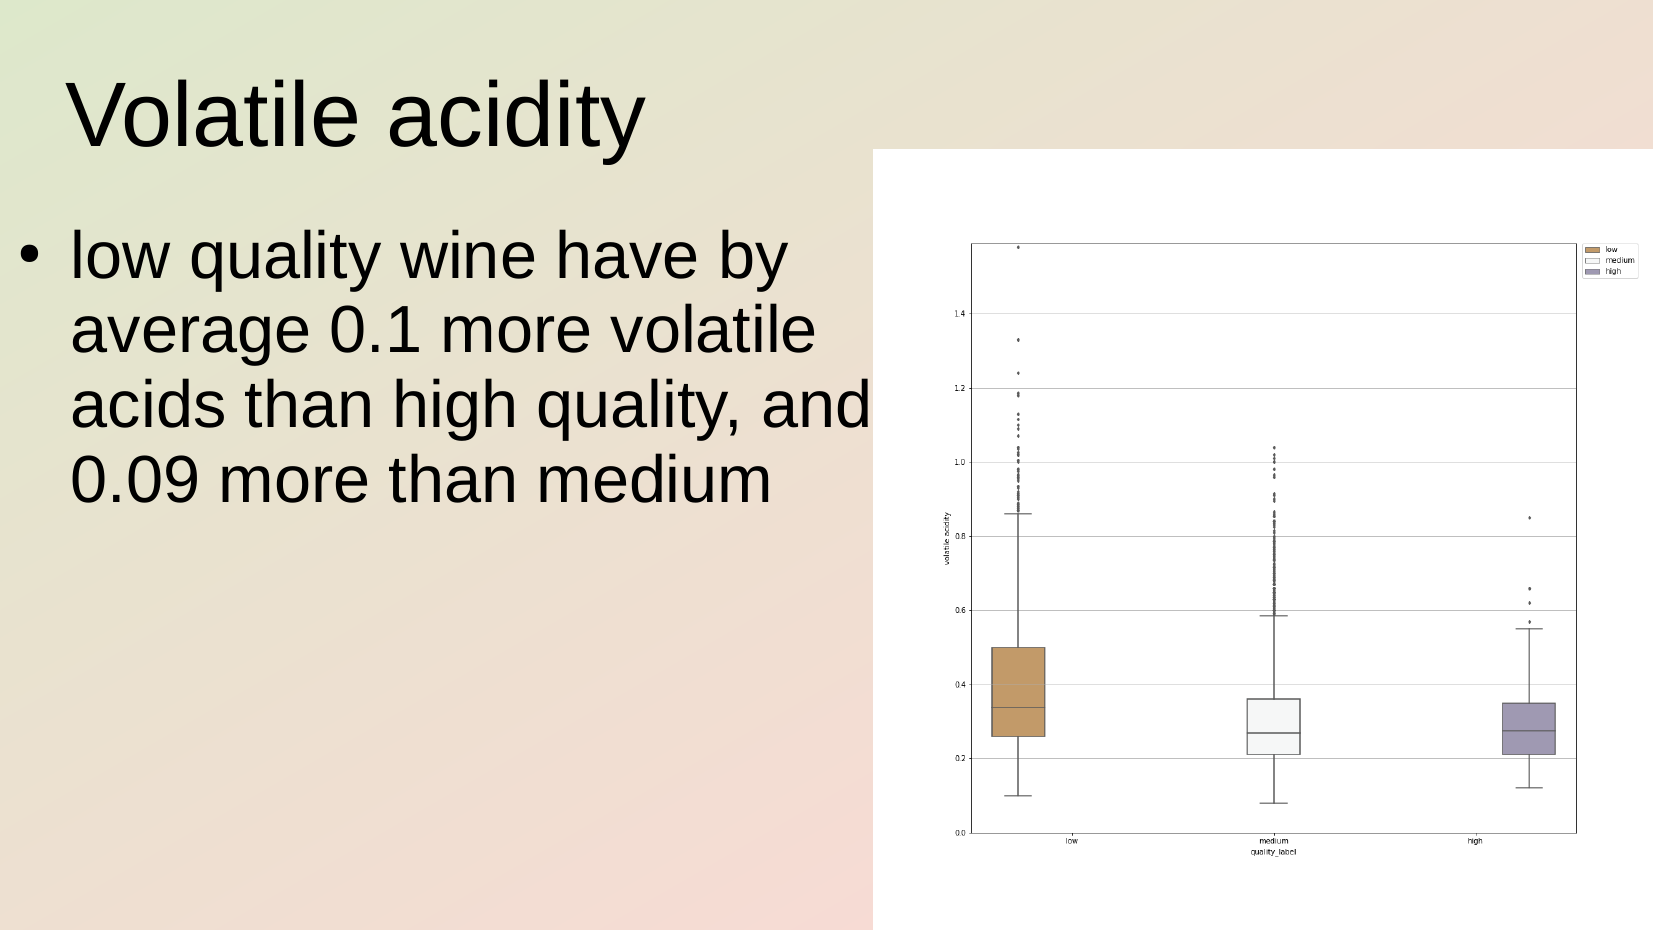

# Volatile acidity
low quality wine have by average 0.1 more volatile acids than high quality, and 0.09 more than medium